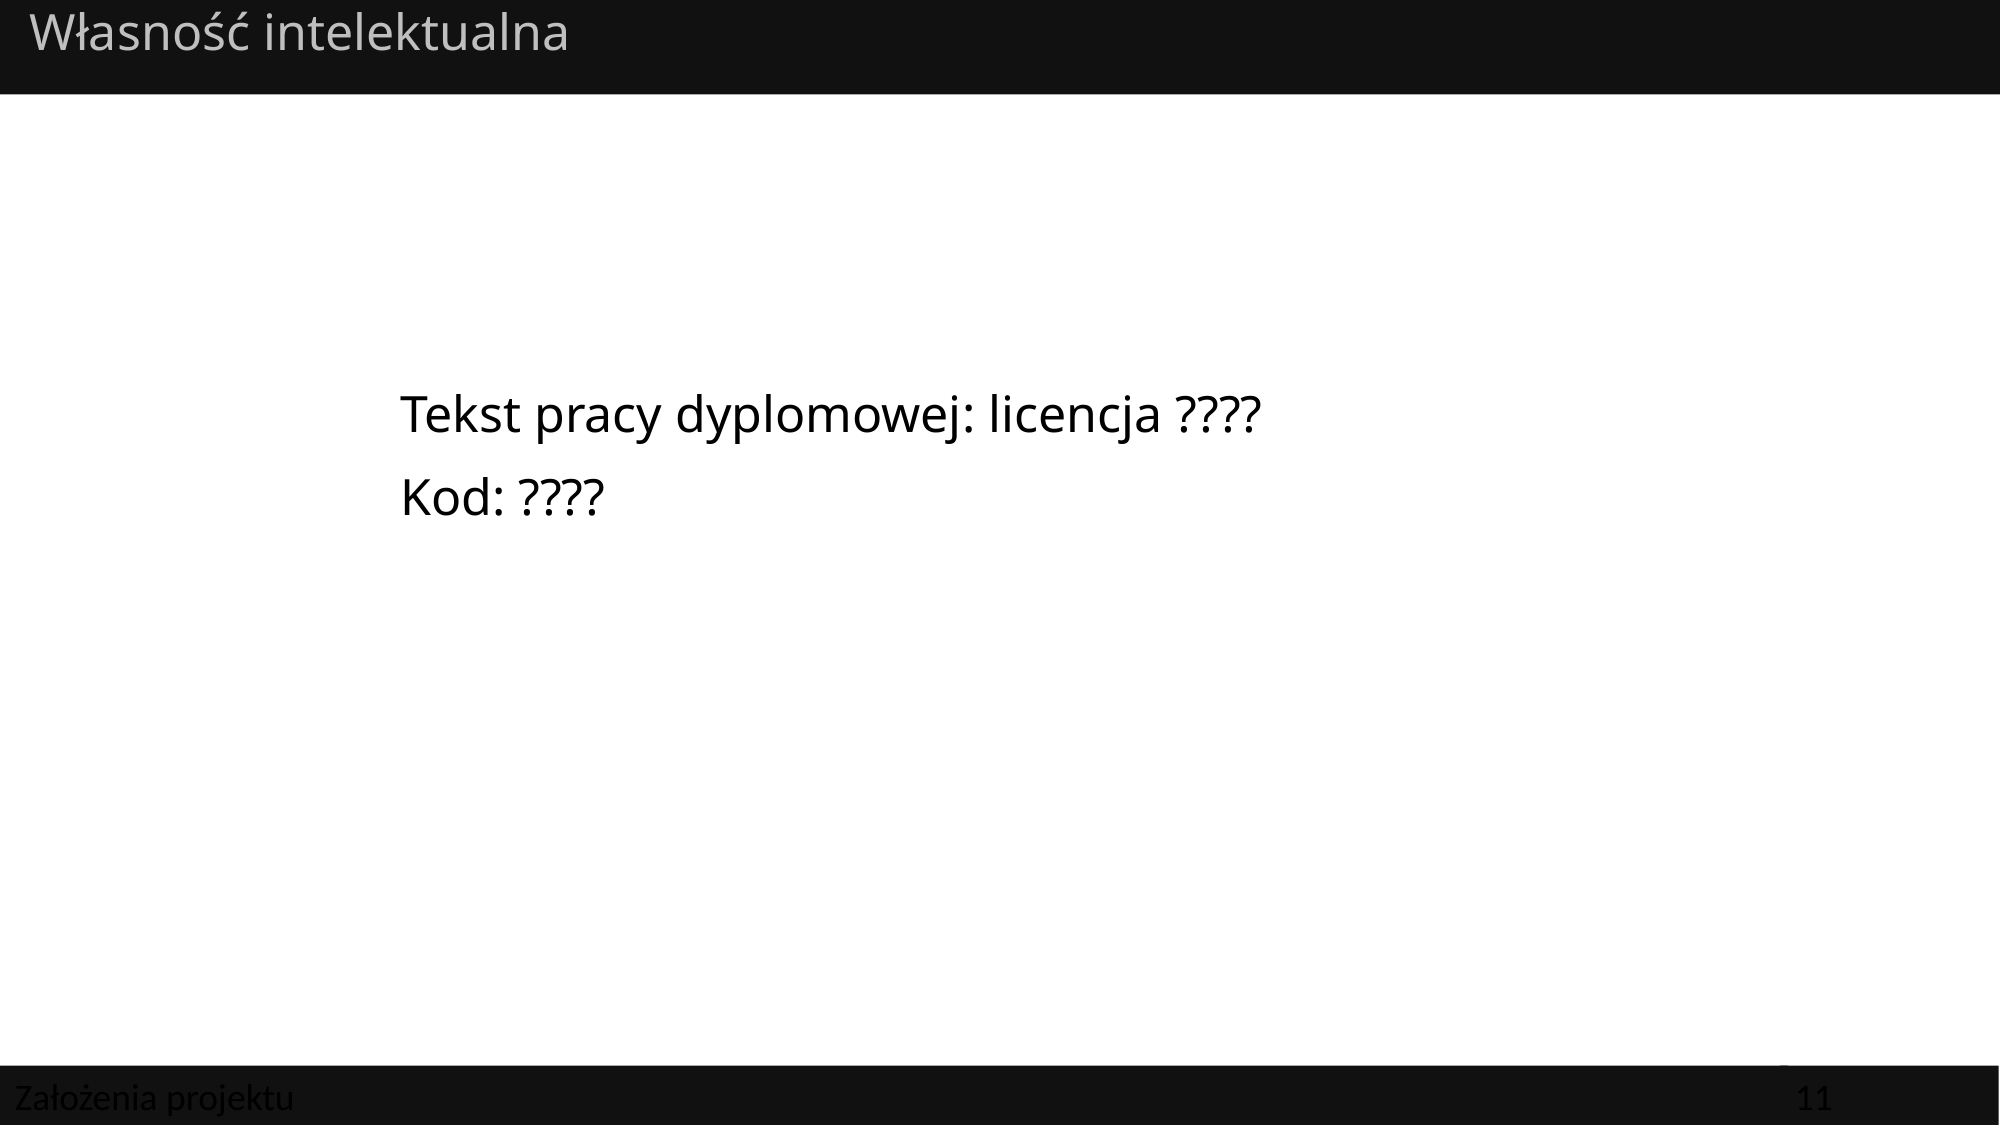

# Własność intelektualna
Tekst pracy dyplomowej: licencja ????
Kod: ????
Założenia projektu